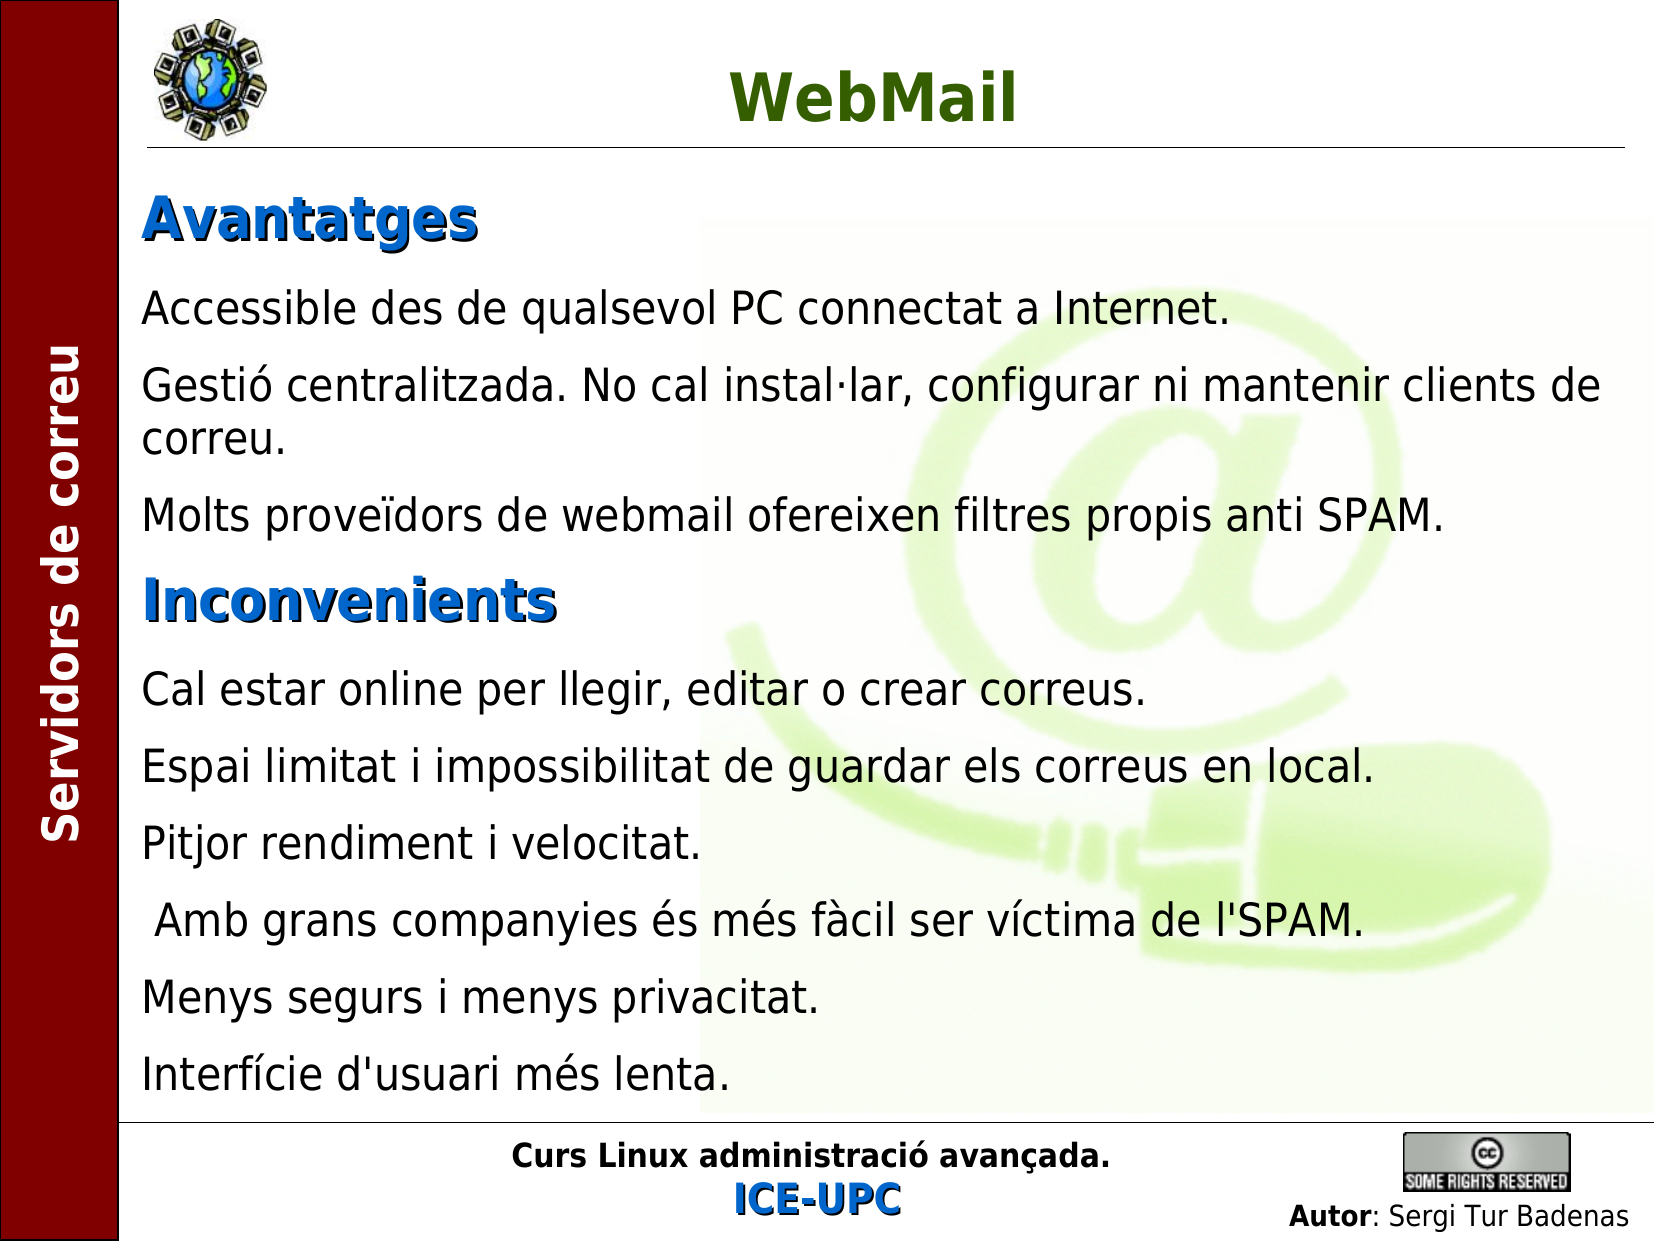

# WebMail
Avantatges
Accessible des de qualsevol PC connectat a Internet.
Gestió centralitzada. No cal instal·lar, configurar ni mantenir clients de correu.
Molts proveïdors de webmail ofereixen filtres propis anti SPAM.
Inconvenients
Cal estar online per llegir, editar o crear correus.
Espai limitat i impossibilitat de guardar els correus en local.
Pitjor rendiment i velocitat.
 Amb grans companyies és més fàcil ser víctima de l'SPAM.
Menys segurs i menys privacitat.
Interfície d'usuari més lenta.